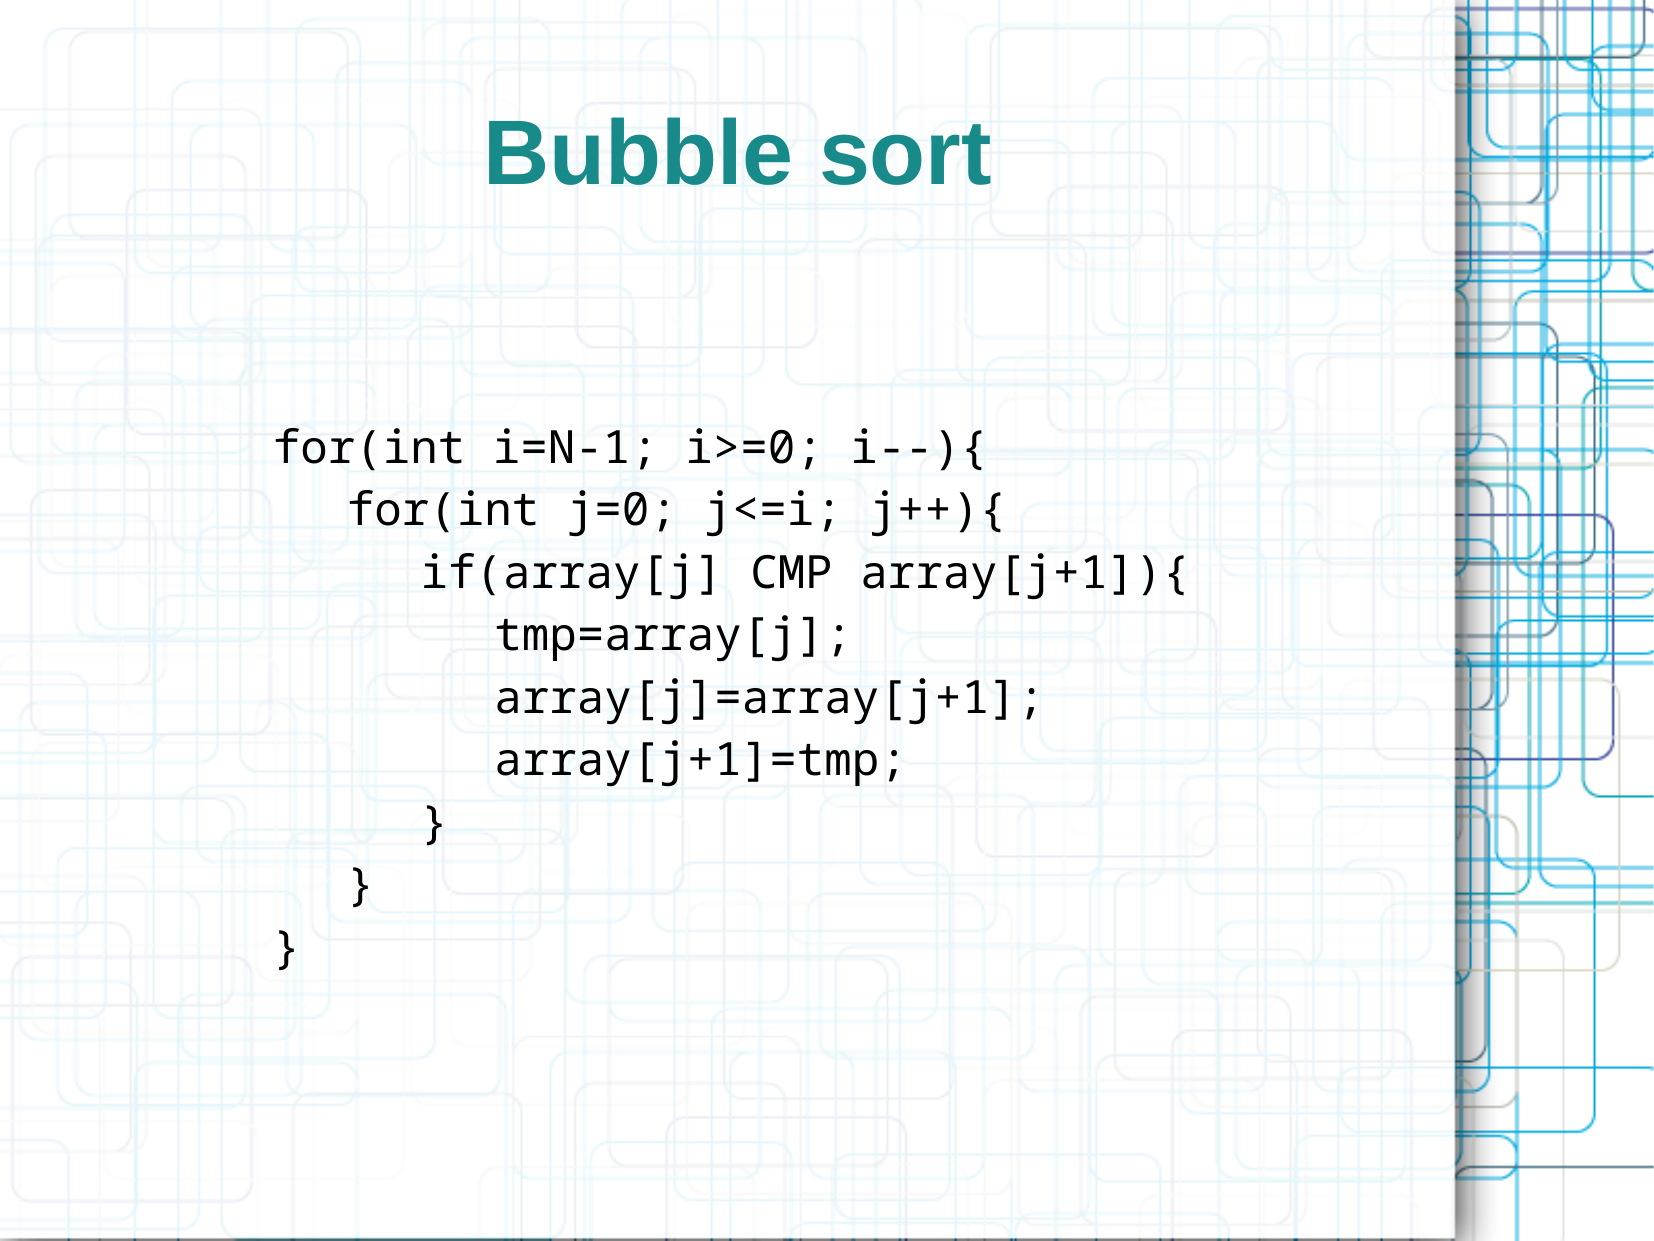

# Bubble sort
for(int i=N-1; i>=0; i--){
	for(int j=0; j<=i; j++){
		if(array[j] CMP array[j+1]){
			tmp=array[j];
			array[j]=array[j+1];
			array[j+1]=tmp;
		}
	}
}